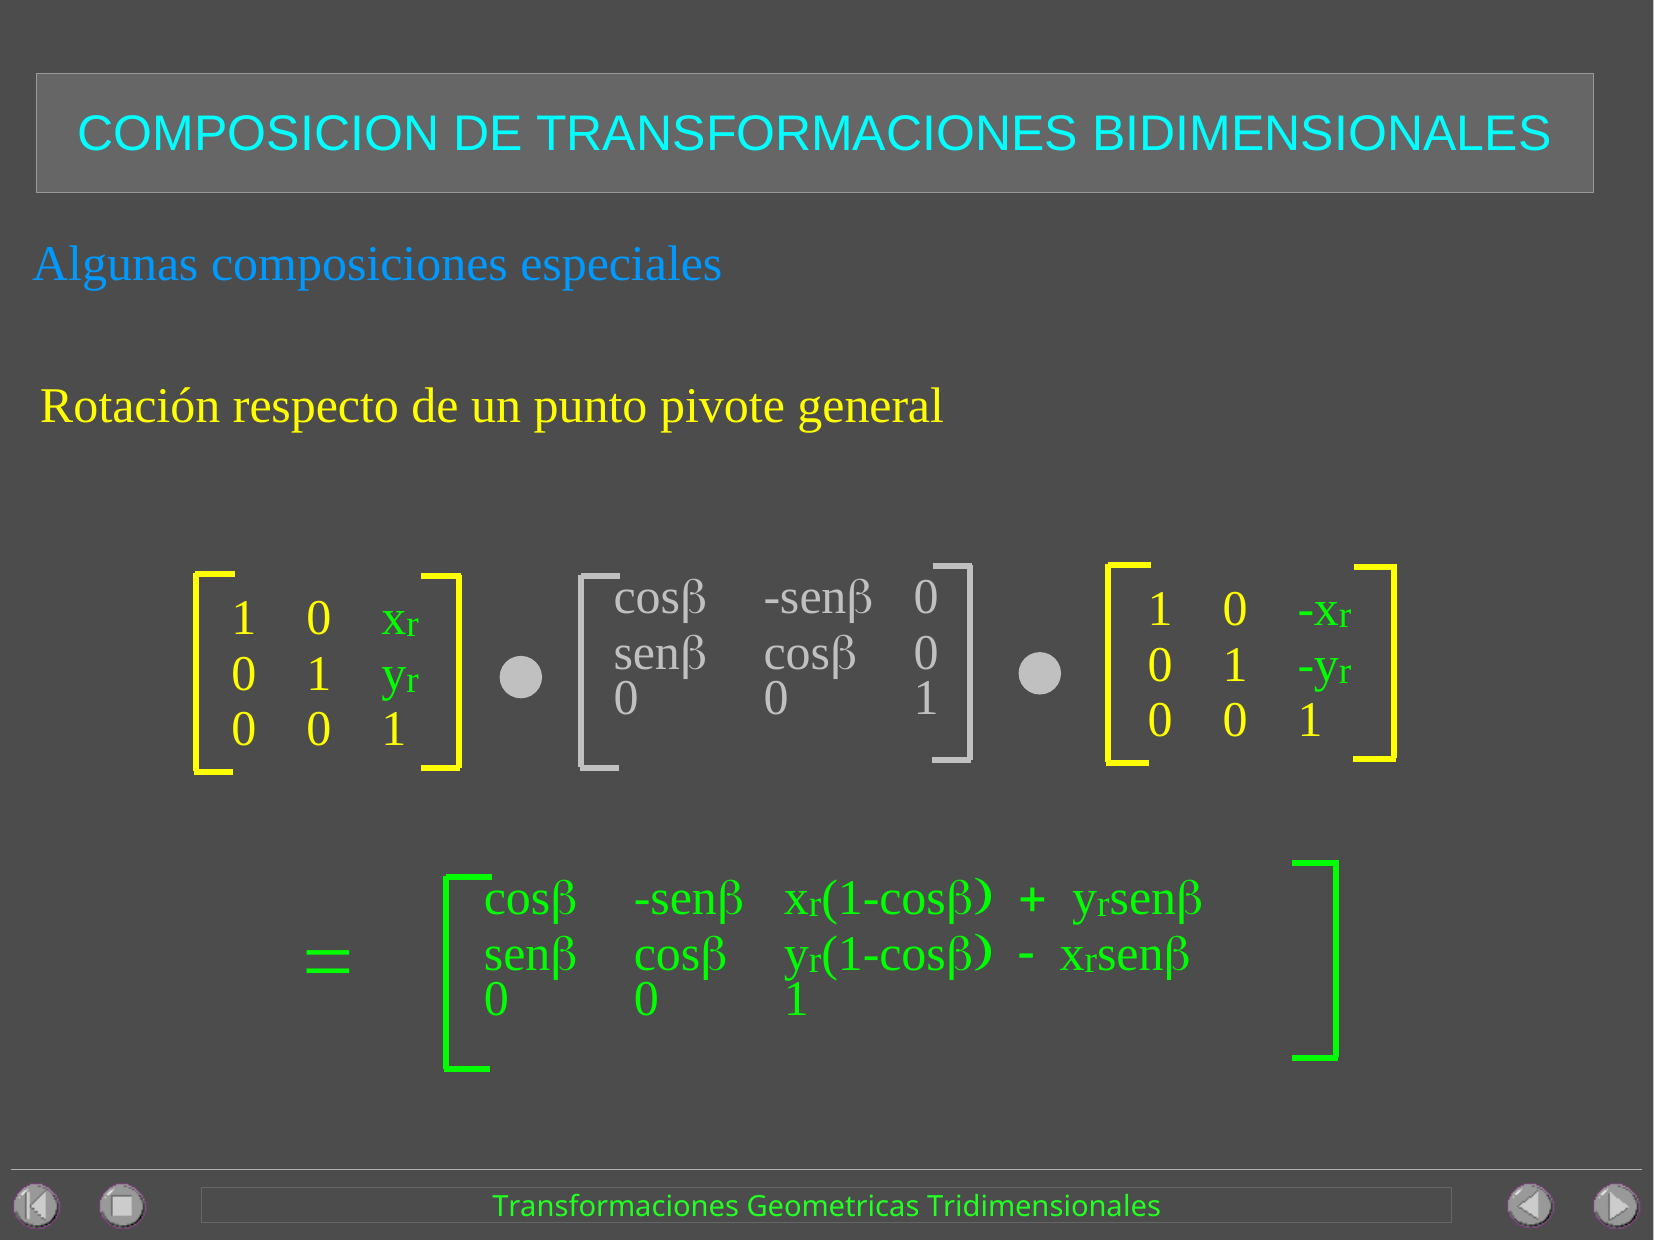

# COMPOSICION DE TRANSFORMACIONES BIDIMENSIONALES
Algunas composiciones especiales
Rotación respecto de un punto pivote general
1	0	-xr
0	1	-yr
0	0	1
cosb	-senb	0
senb	cosb	0
0		0		1
1	0	xr
0	1	yr
0	0	1
cosb	-senb	xr(1-cosbyrsenb
senb	cosb	yr(1-cosb-xrsenb
0		0		1
=